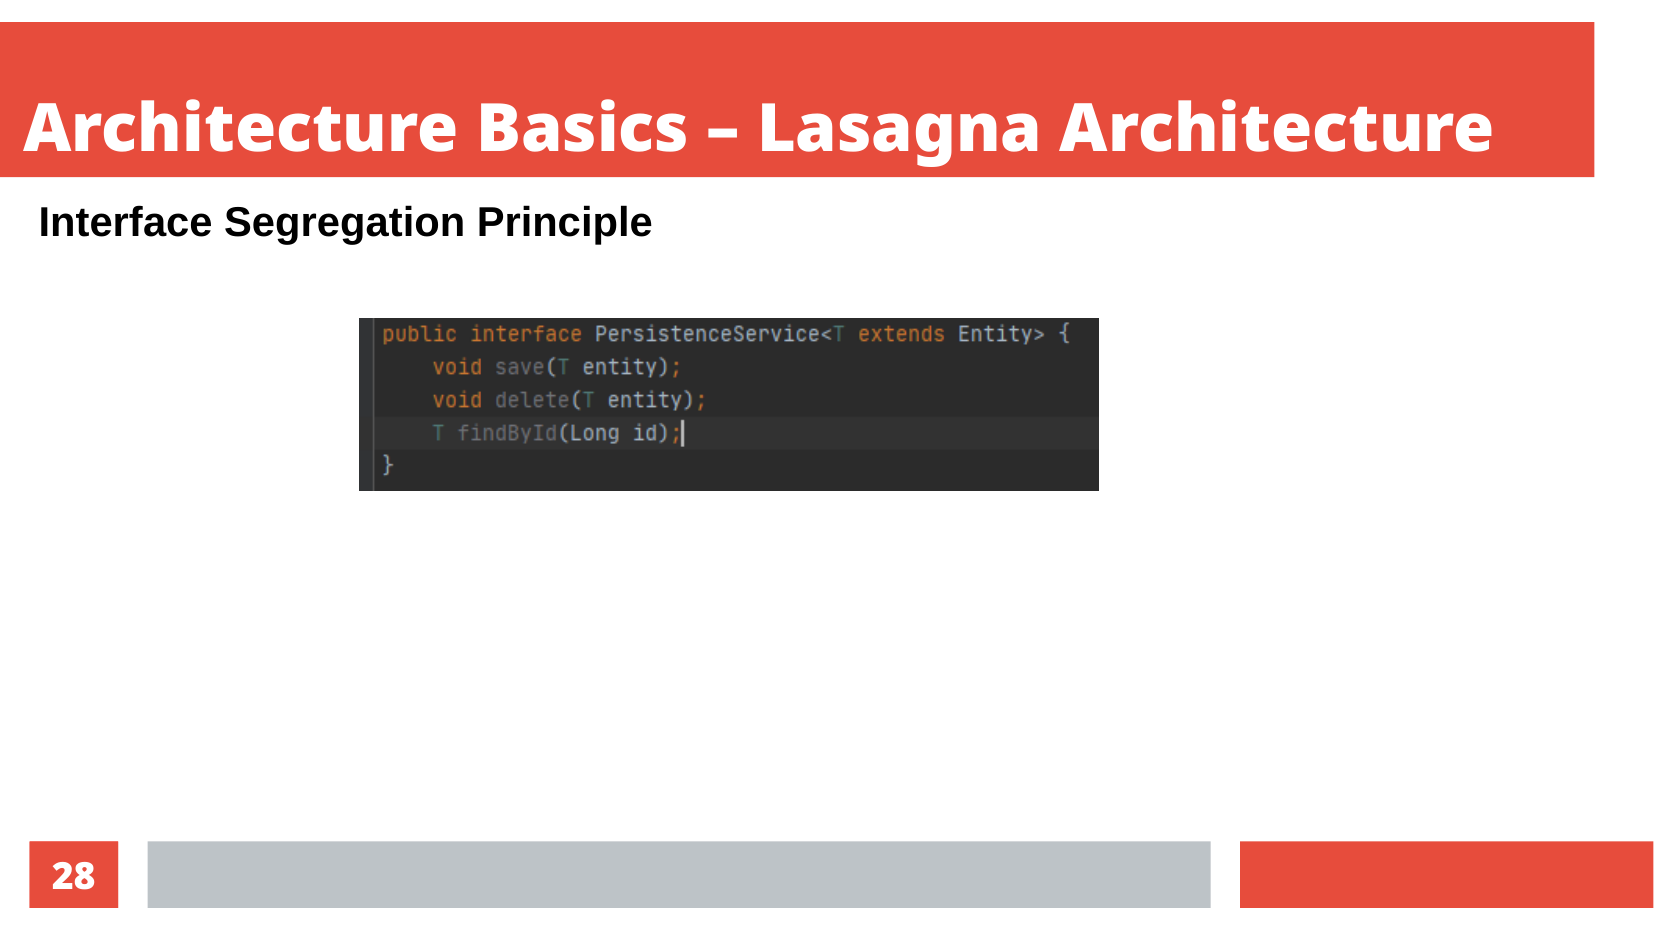

# Architecture Basics – Lasagna Architecture
Interface Segregation Principle
28